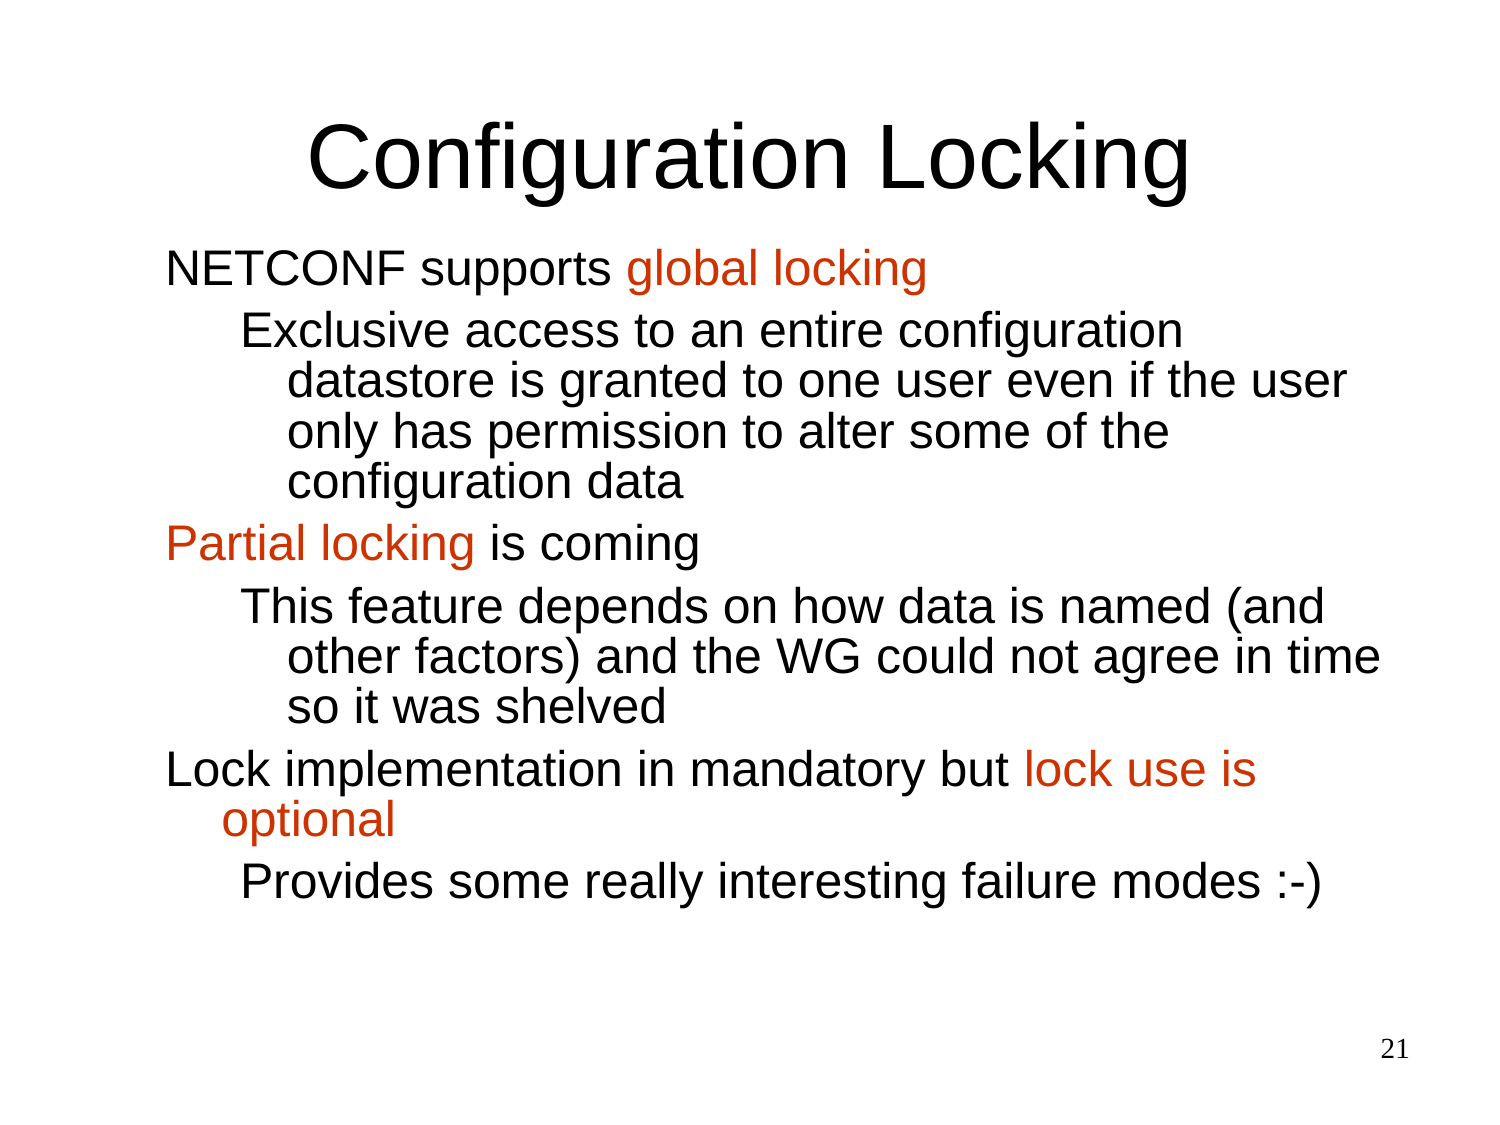

# Configuration Locking
NETCONF supports global locking
Exclusive access to an entire configuration datastore is granted to one user even if the user only has permission to alter some of the configuration data
Partial locking is coming
This feature depends on how data is named (and other factors) and the WG could not agree in time so it was shelved
Lock implementation in mandatory but lock use is optional
Provides some really interesting failure modes :-)
21